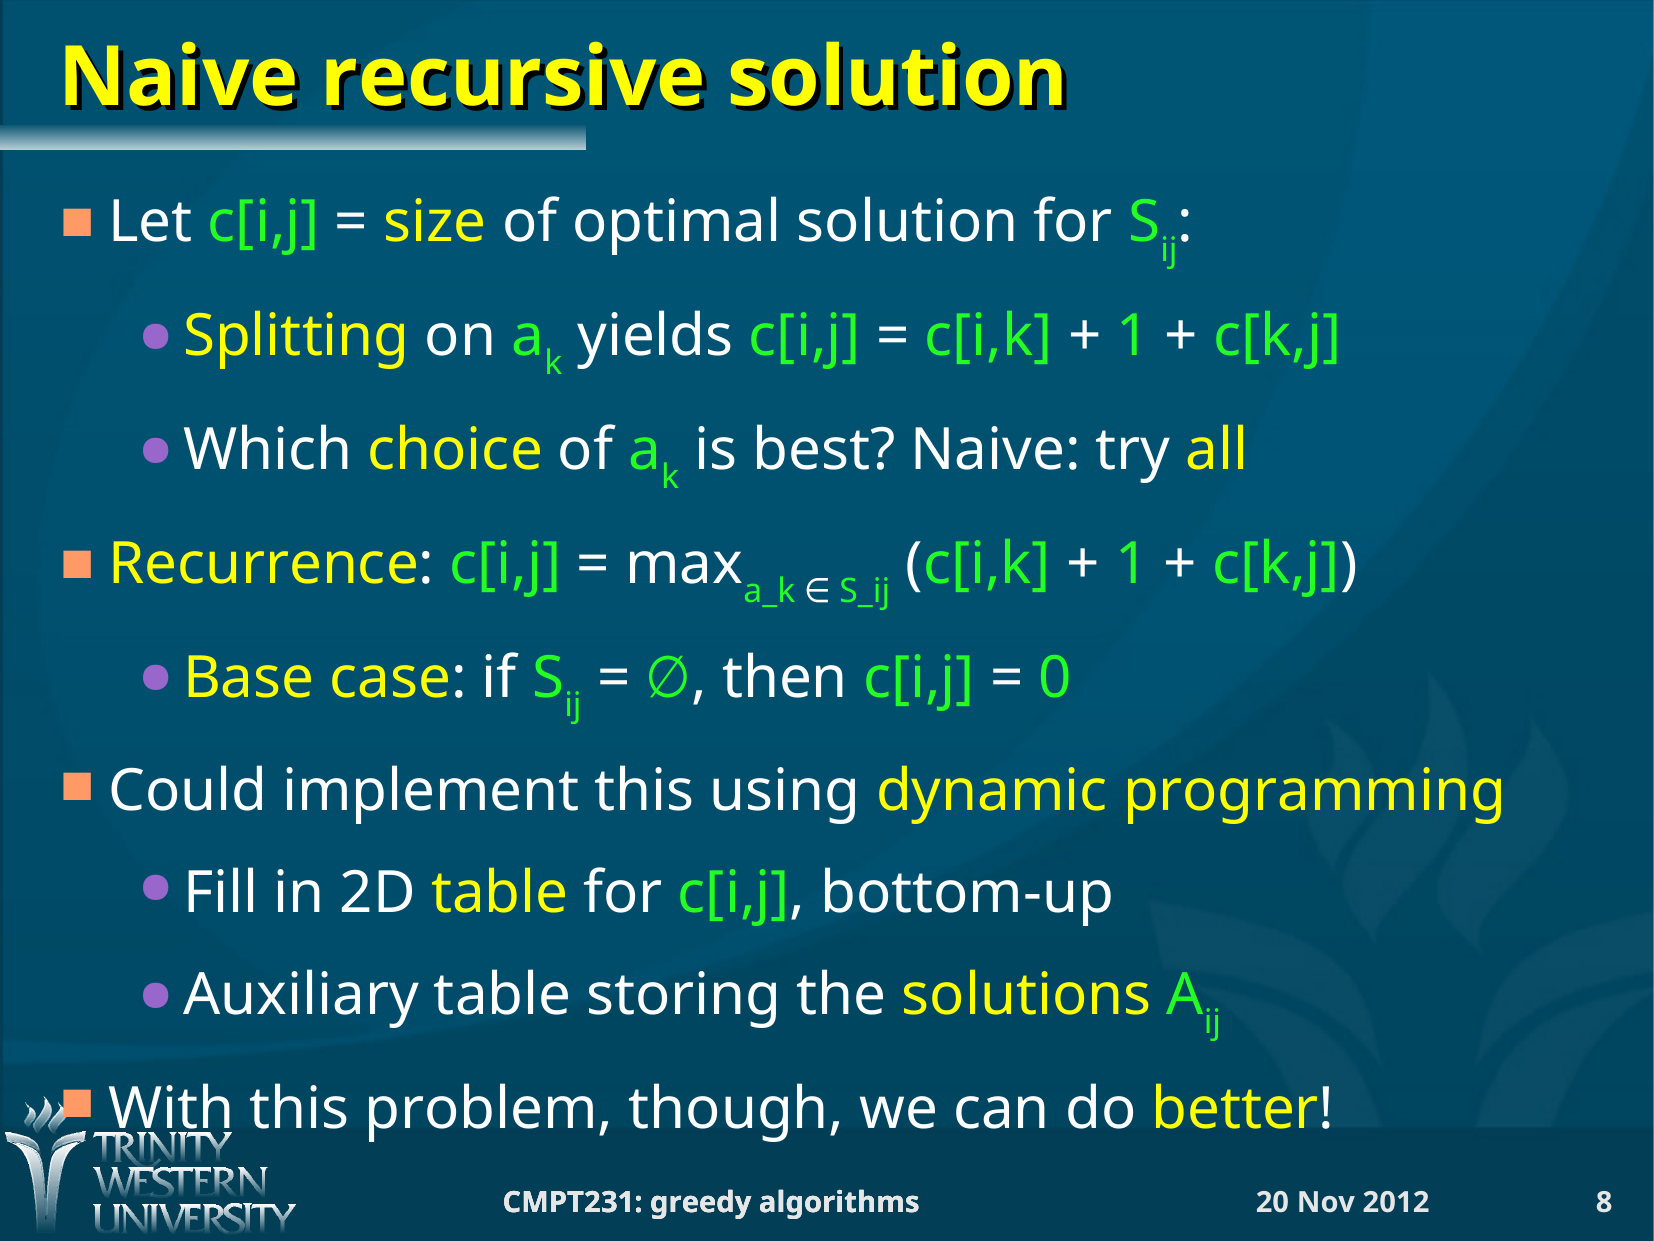

# Naive recursive solution
Let c[i,j] = size of optimal solution for Sij:
Splitting on ak yields c[i,j] = c[i,k] + 1 + c[k,j]
Which choice of ak is best? Naive: try all
Recurrence: c[i,j] = maxa_k ∈ S_ij (c[i,k] + 1 + c[k,j])
Base case: if Sij = ∅, then c[i,j] = 0
Could implement this using dynamic programming
Fill in 2D table for c[i,j], bottom-up
Auxiliary table storing the solutions Aij
With this problem, though, we can do better!
CMPT231: greedy algorithms
20 Nov 2012
8